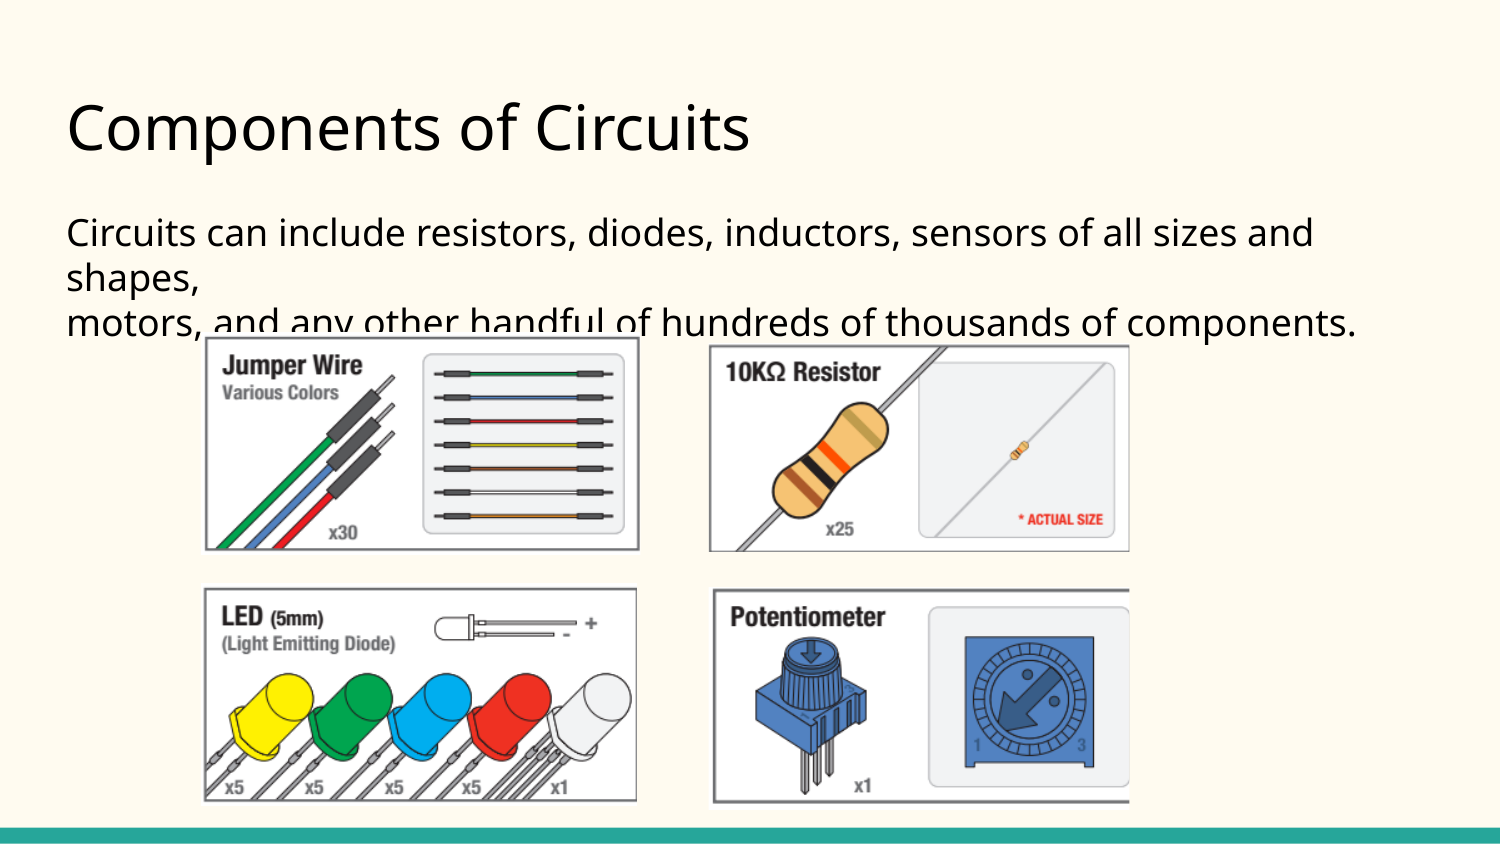

# Components of Circuits
Circuits can include resistors, diodes, inductors, sensors of all sizes and shapes,
motors, and any other handful of hundreds of thousands of components.